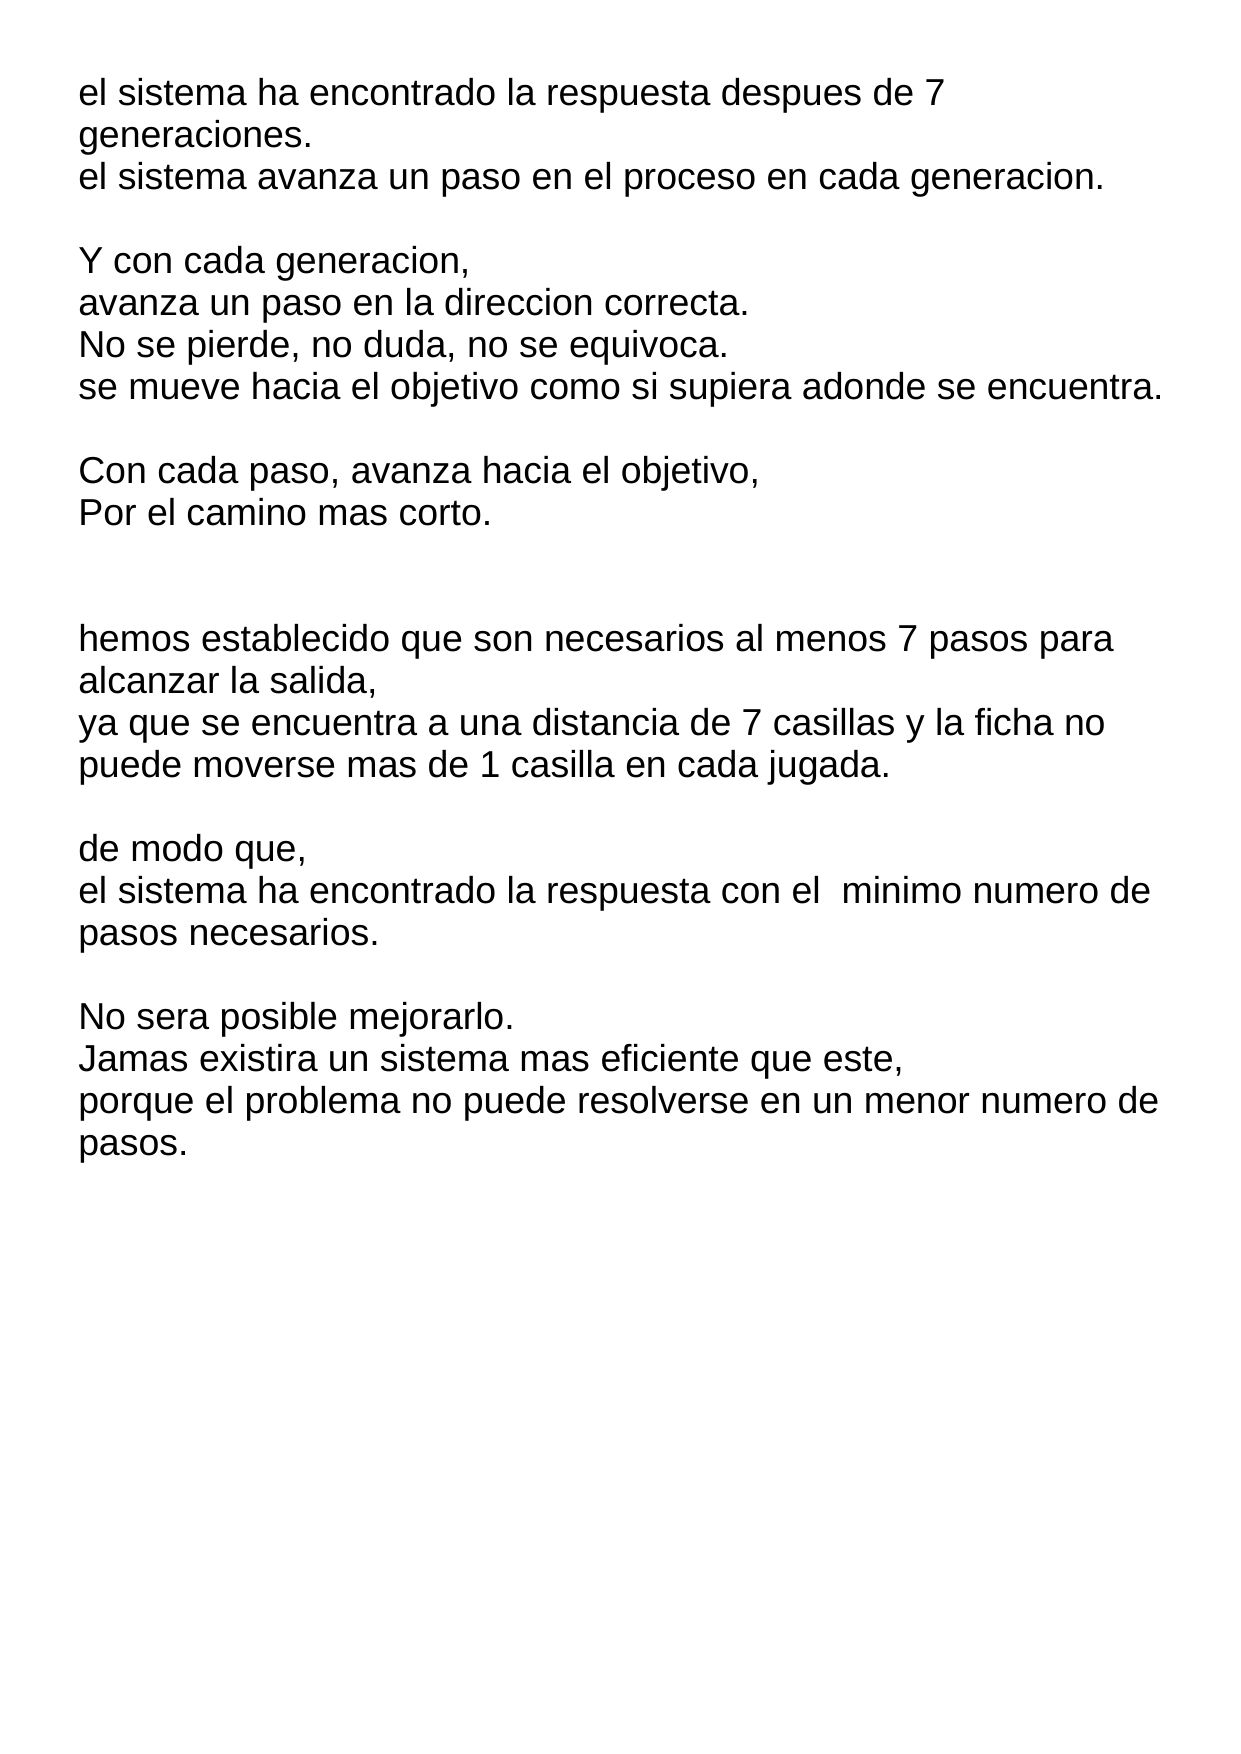

el sistema ha encontrado la respuesta despues de 7 generaciones.
el sistema avanza un paso en el proceso en cada generacion.
Y con cada generacion,
avanza un paso en la direccion correcta.
No se pierde, no duda, no se equivoca.
se mueve hacia el objetivo como si supiera adonde se encuentra.
Con cada paso, avanza hacia el objetivo,
Por el camino mas corto.
hemos establecido que son necesarios al menos 7 pasos para alcanzar la salida,
ya que se encuentra a una distancia de 7 casillas y la ficha no puede moverse mas de 1 casilla en cada jugada.
de modo que,
el sistema ha encontrado la respuesta con el minimo numero de pasos necesarios.
No sera posible mejorarlo.
Jamas existira un sistema mas eficiente que este,
porque el problema no puede resolverse en un menor numero de pasos.